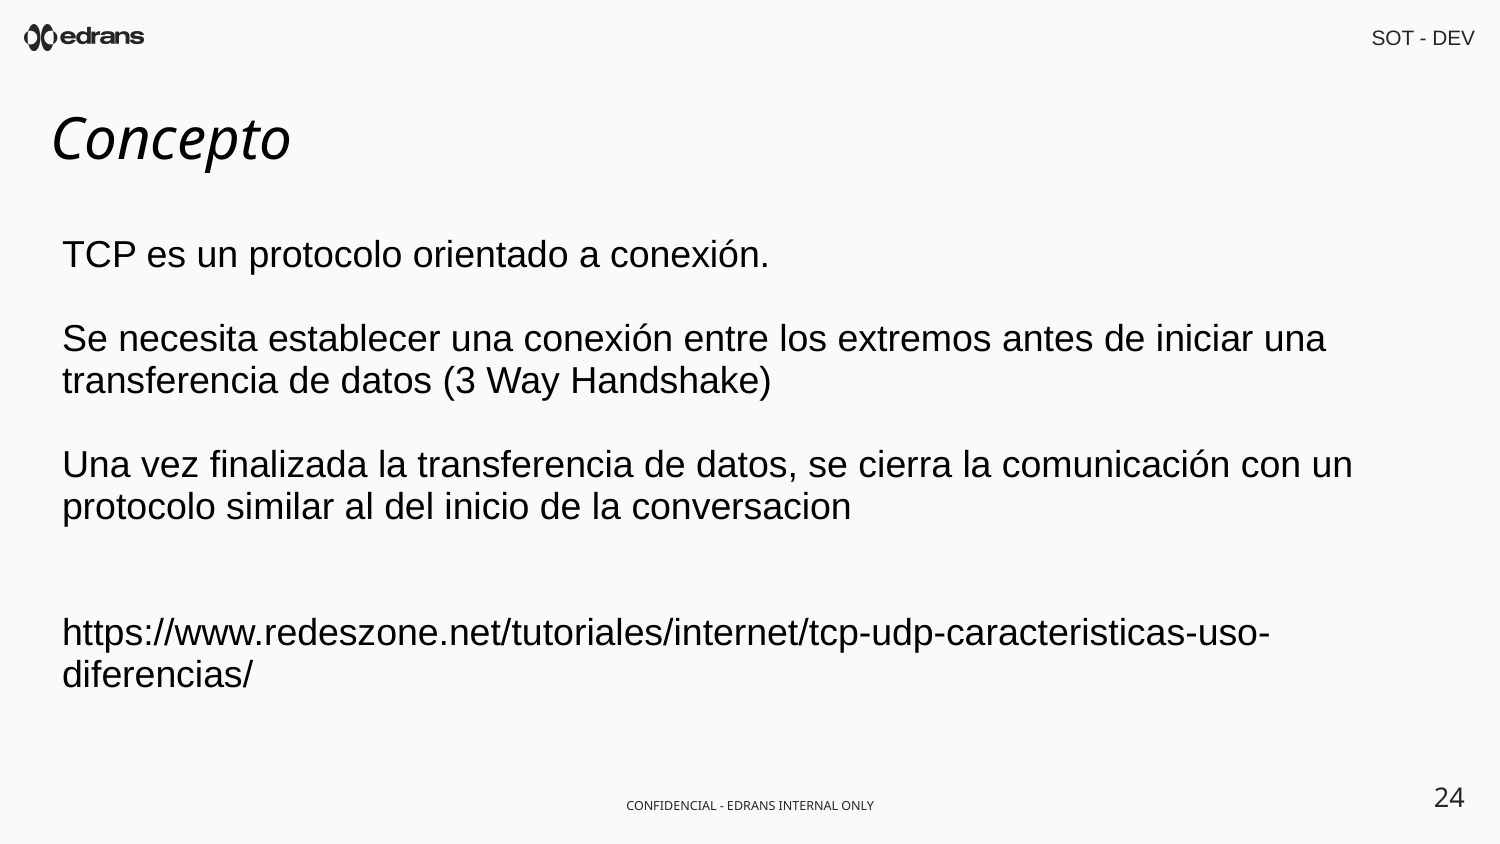

SOT - DEV
Concepto
TCP es un protocolo orientado a conexión.
Se necesita establecer una conexión entre los extremos antes de iniciar una transferencia de datos (3 Way Handshake)
Una vez finalizada la transferencia de datos, se cierra la comunicación con un protocolo similar al del inicio de la conversacion
https://www.redeszone.net/tutoriales/internet/tcp-udp-caracteristicas-uso-diferencias/
CONFIDENCIAL - EDRANS INTERNAL ONLY